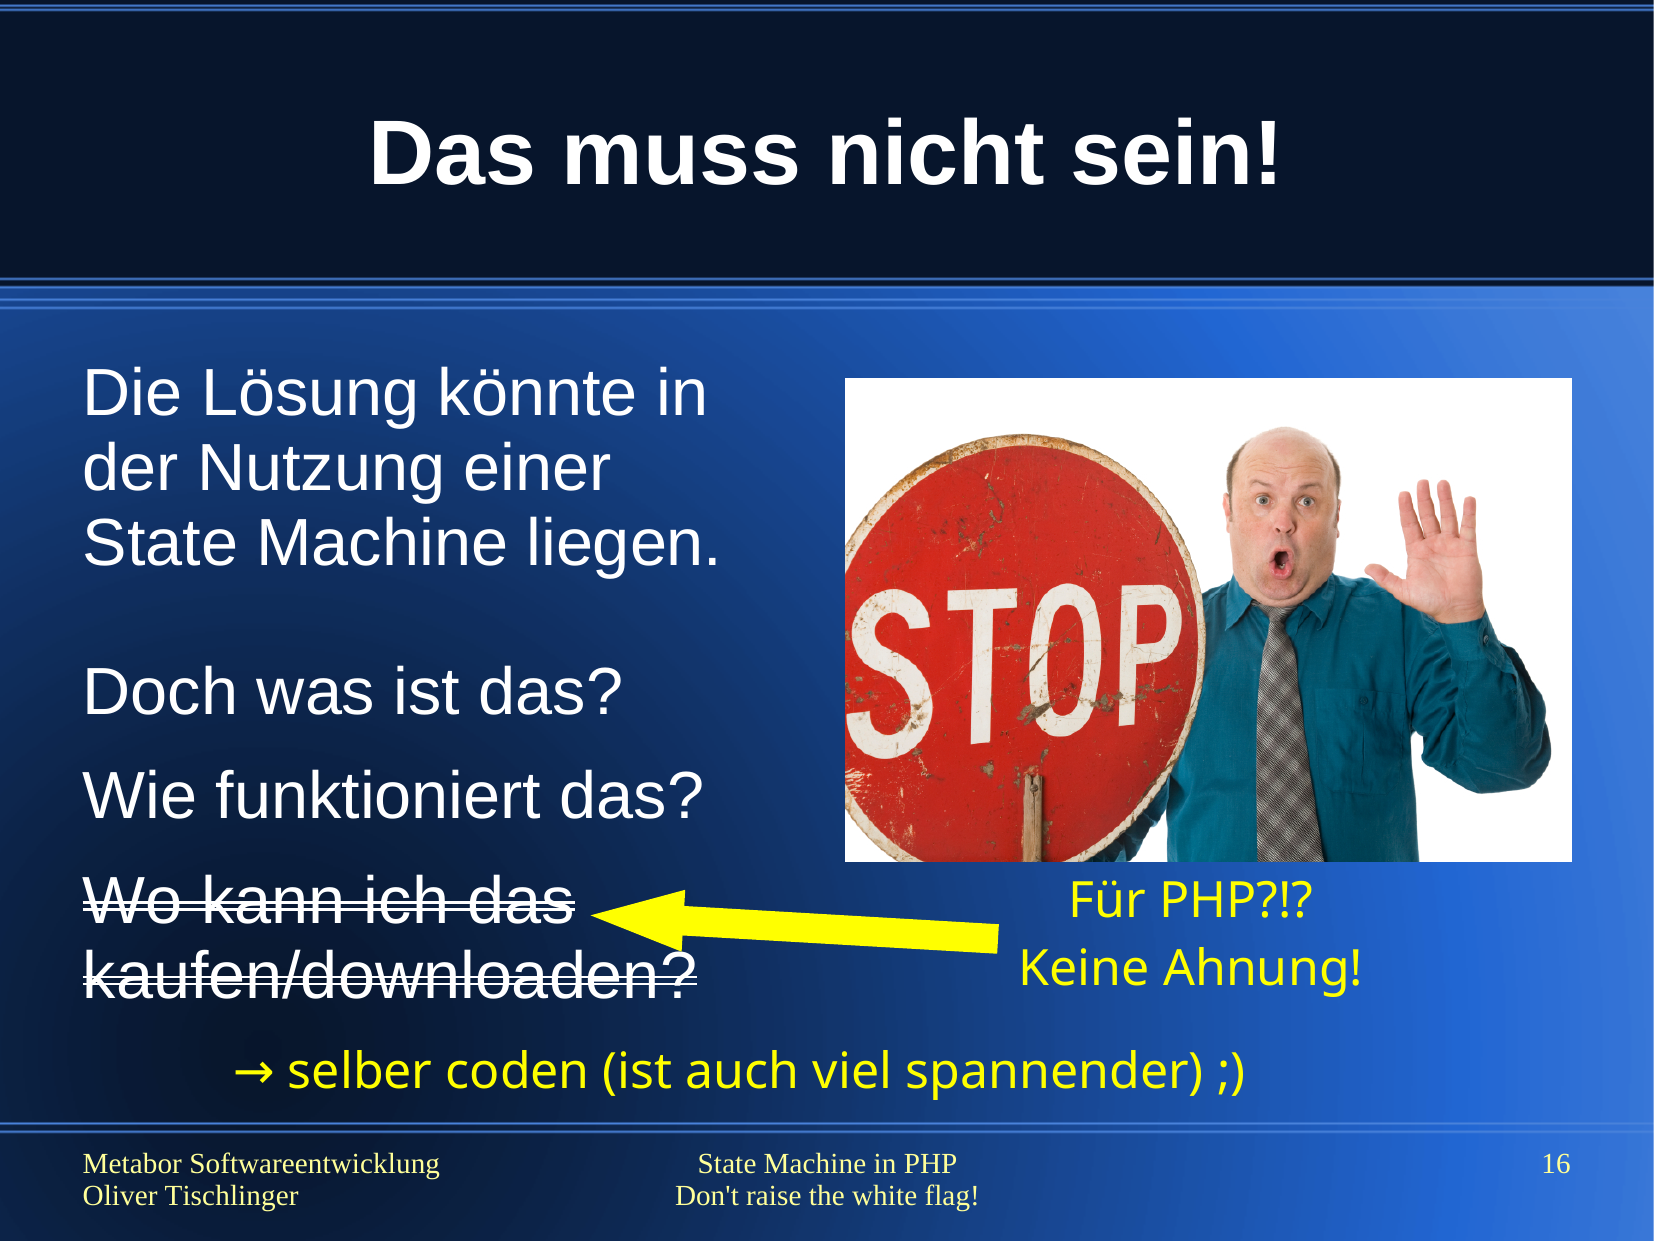

# Das muss nicht sein!
Die Lösung könnte in der Nutzung einer
State Machine liegen.
Doch was ist das?
Wie funktioniert das?
Wo kann ich das kaufen/downloaden?
Für PHP?!?
Keine Ahnung!
→ selber coden (ist auch viel spannender) ;)
16